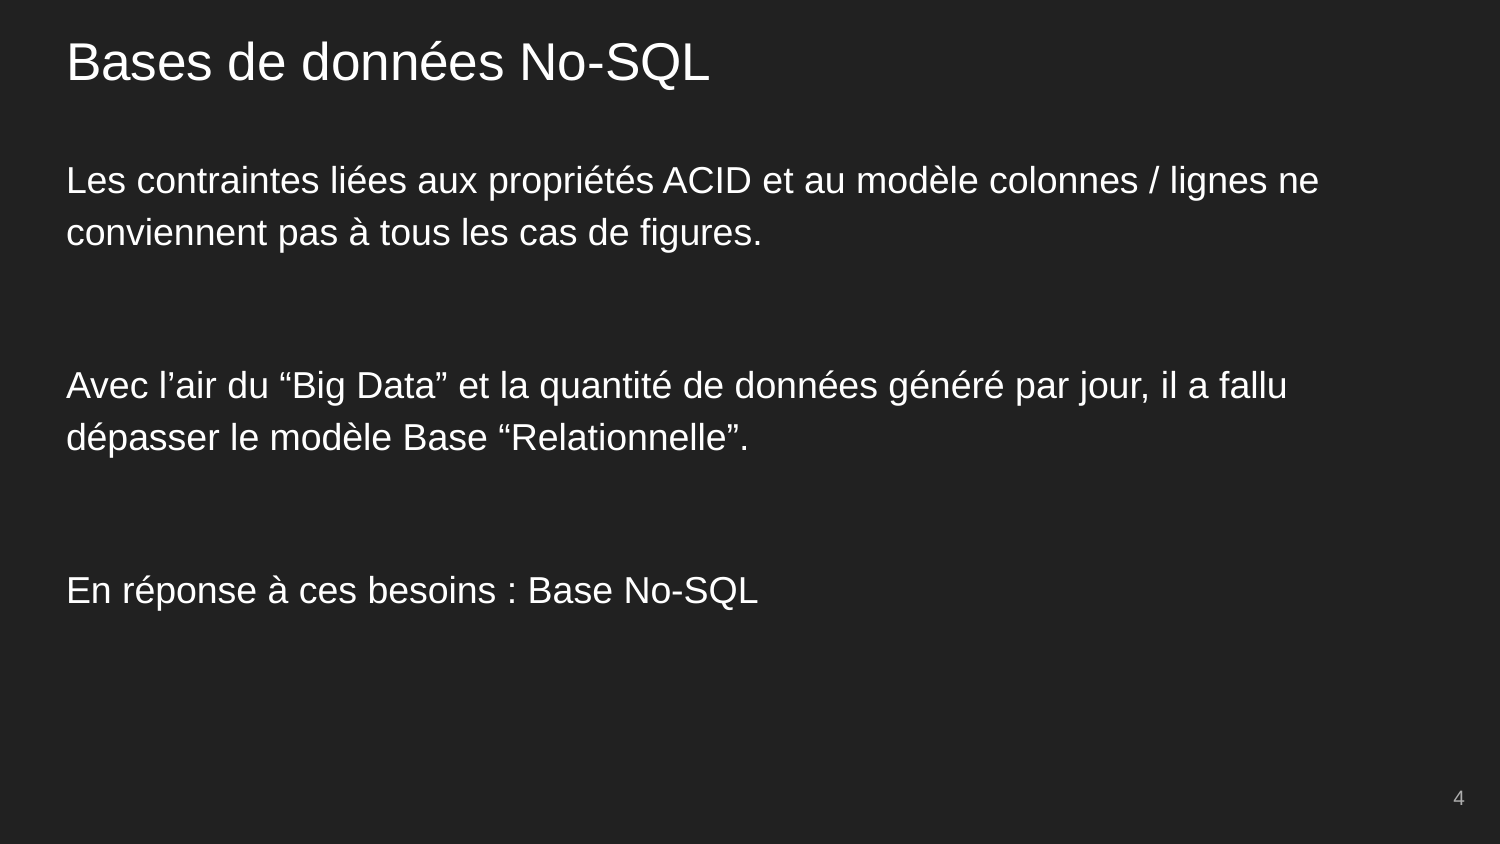

# Bases de données No-SQL
Les contraintes liées aux propriétés ACID et au modèle colonnes / lignes ne conviennent pas à tous les cas de figures.
Avec l’air du “Big Data” et la quantité de données généré par jour, il a fallu dépasser le modèle Base “Relationnelle”.
En réponse à ces besoins : Base No-SQL